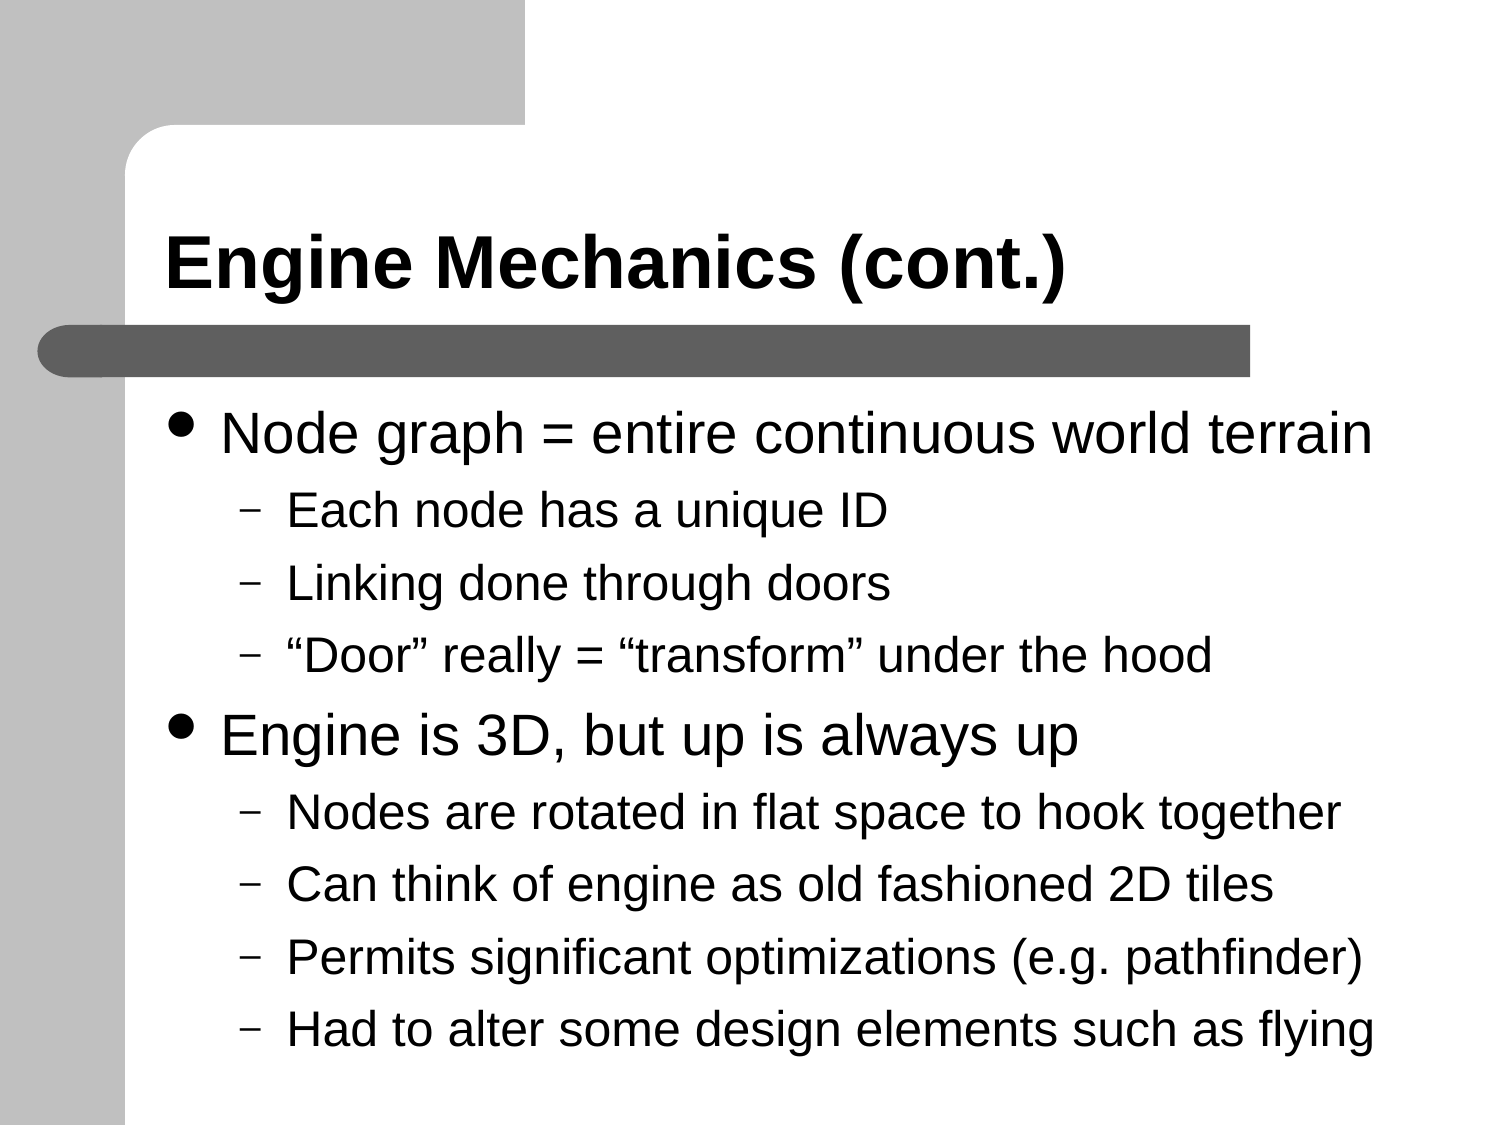

# Engine Mechanics (cont.)
Node graph = entire continuous world terrain
Each node has a unique ID
Linking done through doors
“Door” really = “transform” under the hood
Engine is 3D, but up is always up
Nodes are rotated in flat space to hook together
Can think of engine as old fashioned 2D tiles
Permits significant optimizations (e.g. pathfinder)
Had to alter some design elements such as flying